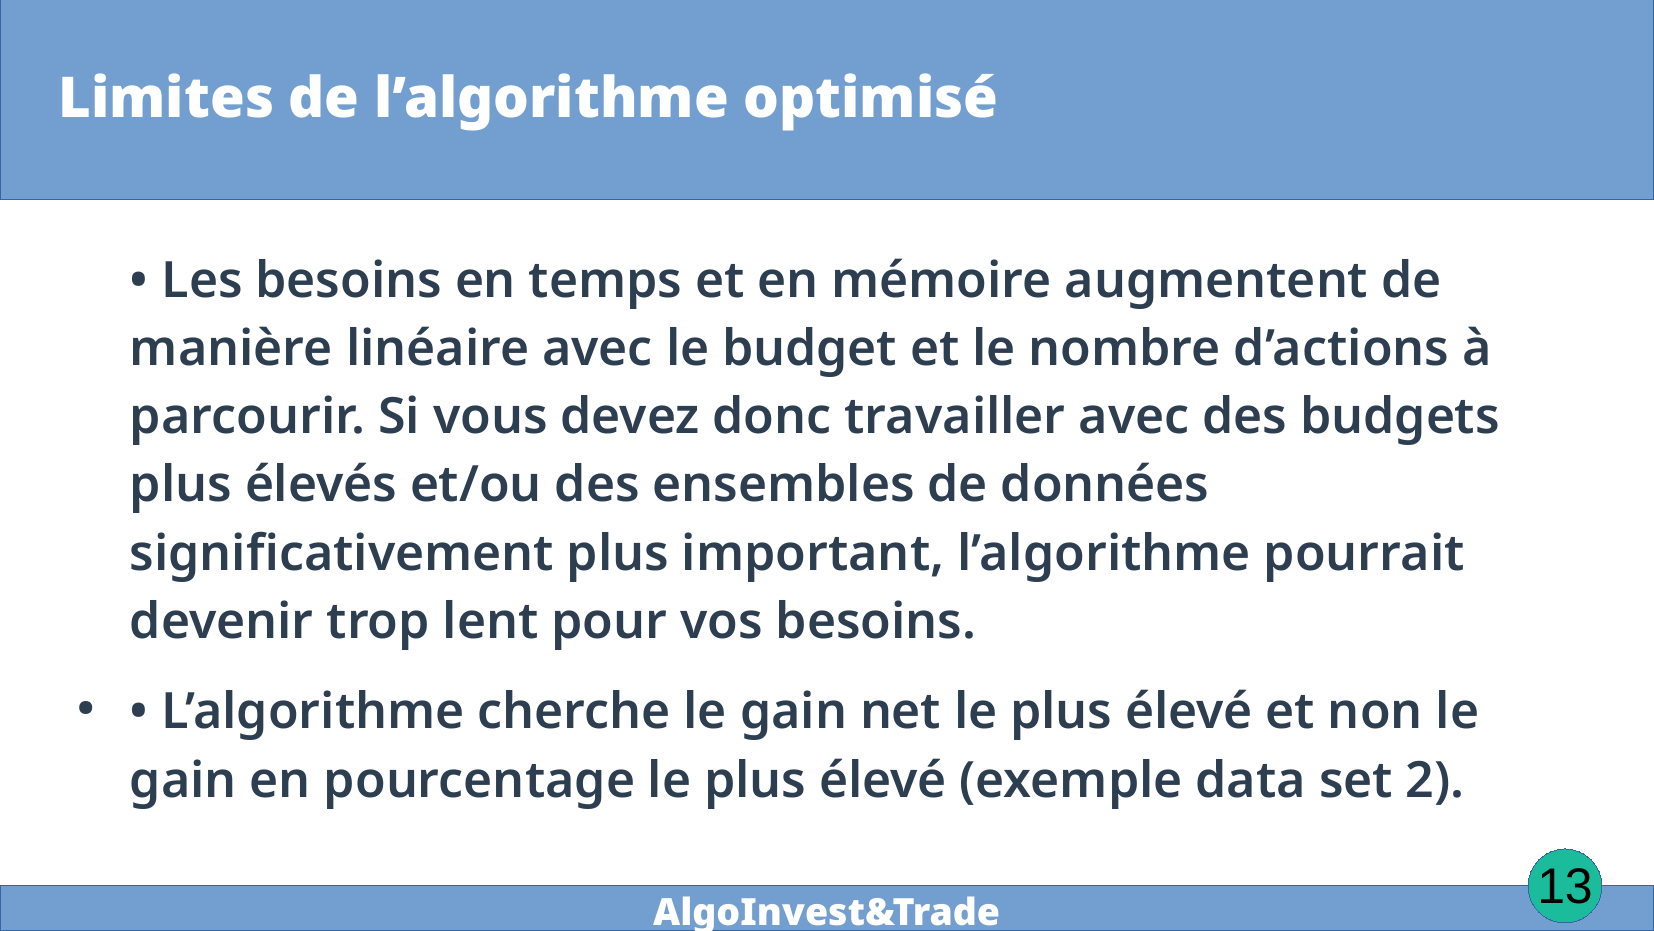

# Limites de l’algorithme optimisé
• Les besoins en temps et en mémoire augmentent de manière linéaire avec le budget et le nombre d’actions à parcourir. Si vous devez donc travailler avec des budgets plus élevés et/ou des ensembles de données significativement plus important, l’algorithme pourrait devenir trop lent pour vos besoins.
• L’algorithme cherche le gain net le plus élevé et non le gain en pourcentage le plus élevé (exemple data set 2).
AlgoInvest&Trade